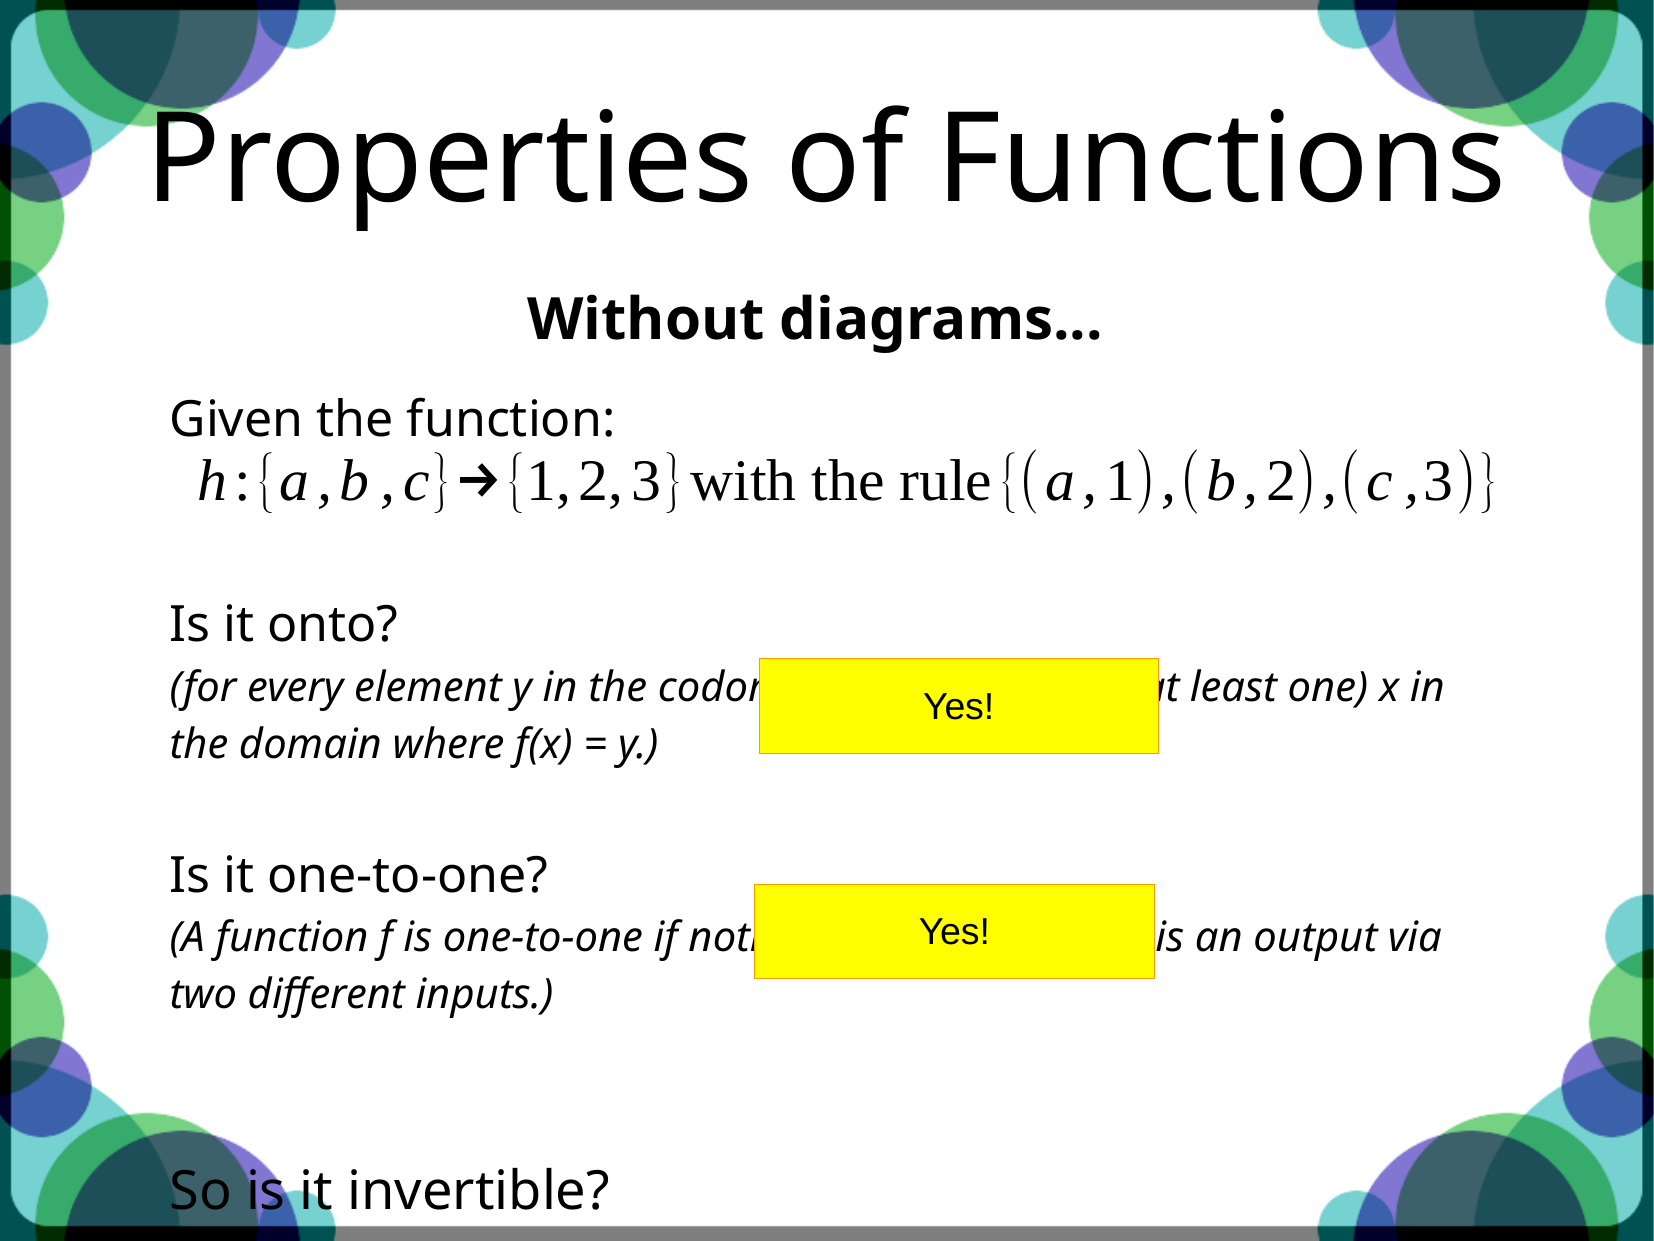

# Properties of Functions
Without diagrams...
Given the function:
Is it onto?
(for every element y in the codomain, there must be (at least one) x in the domain where f(x) = y.)
Is it one-to-one?
(A function f is one-to-one if nothing in the codomain is an output via two different inputs.)
So is it invertible?
Yes!
Yes!